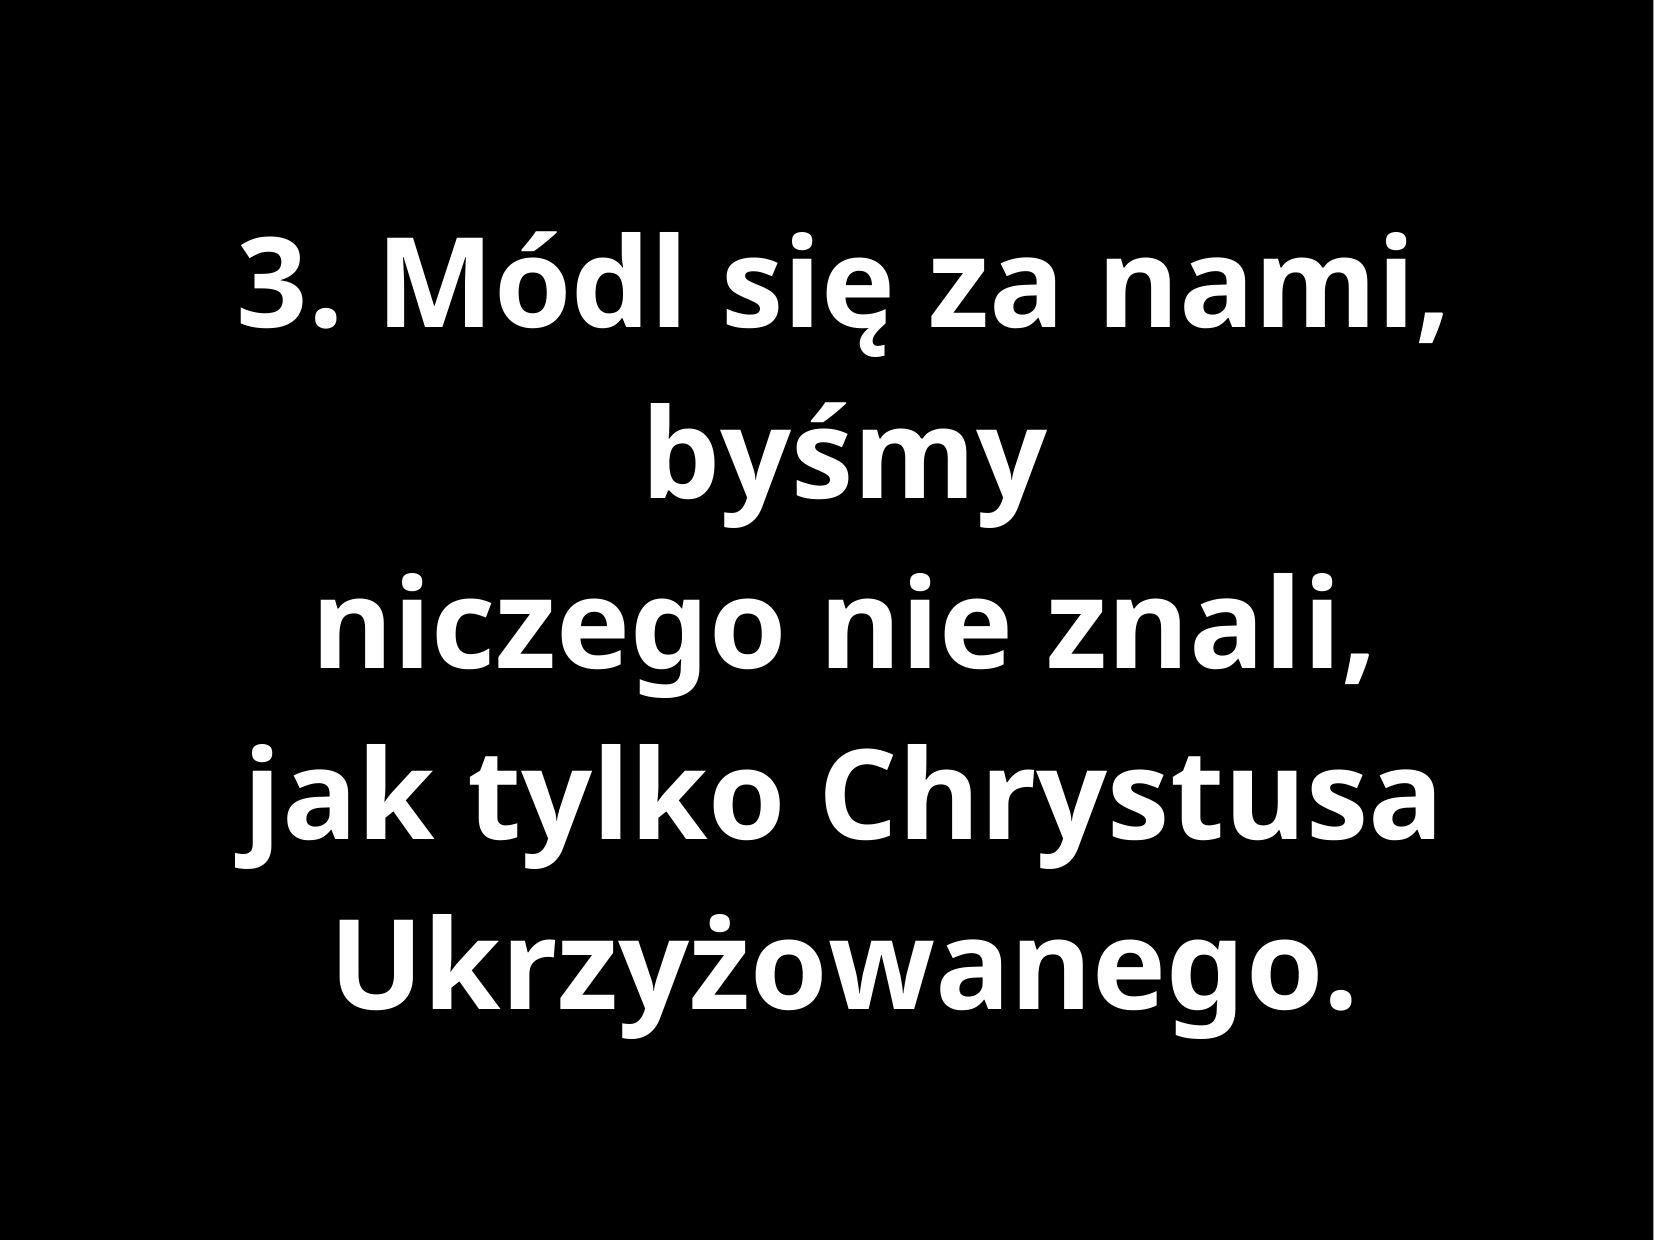

# 3. Módl się za nami,
byśmy
niczego nie znali,
jak tylko Chrystusa
Ukrzyżowanego.